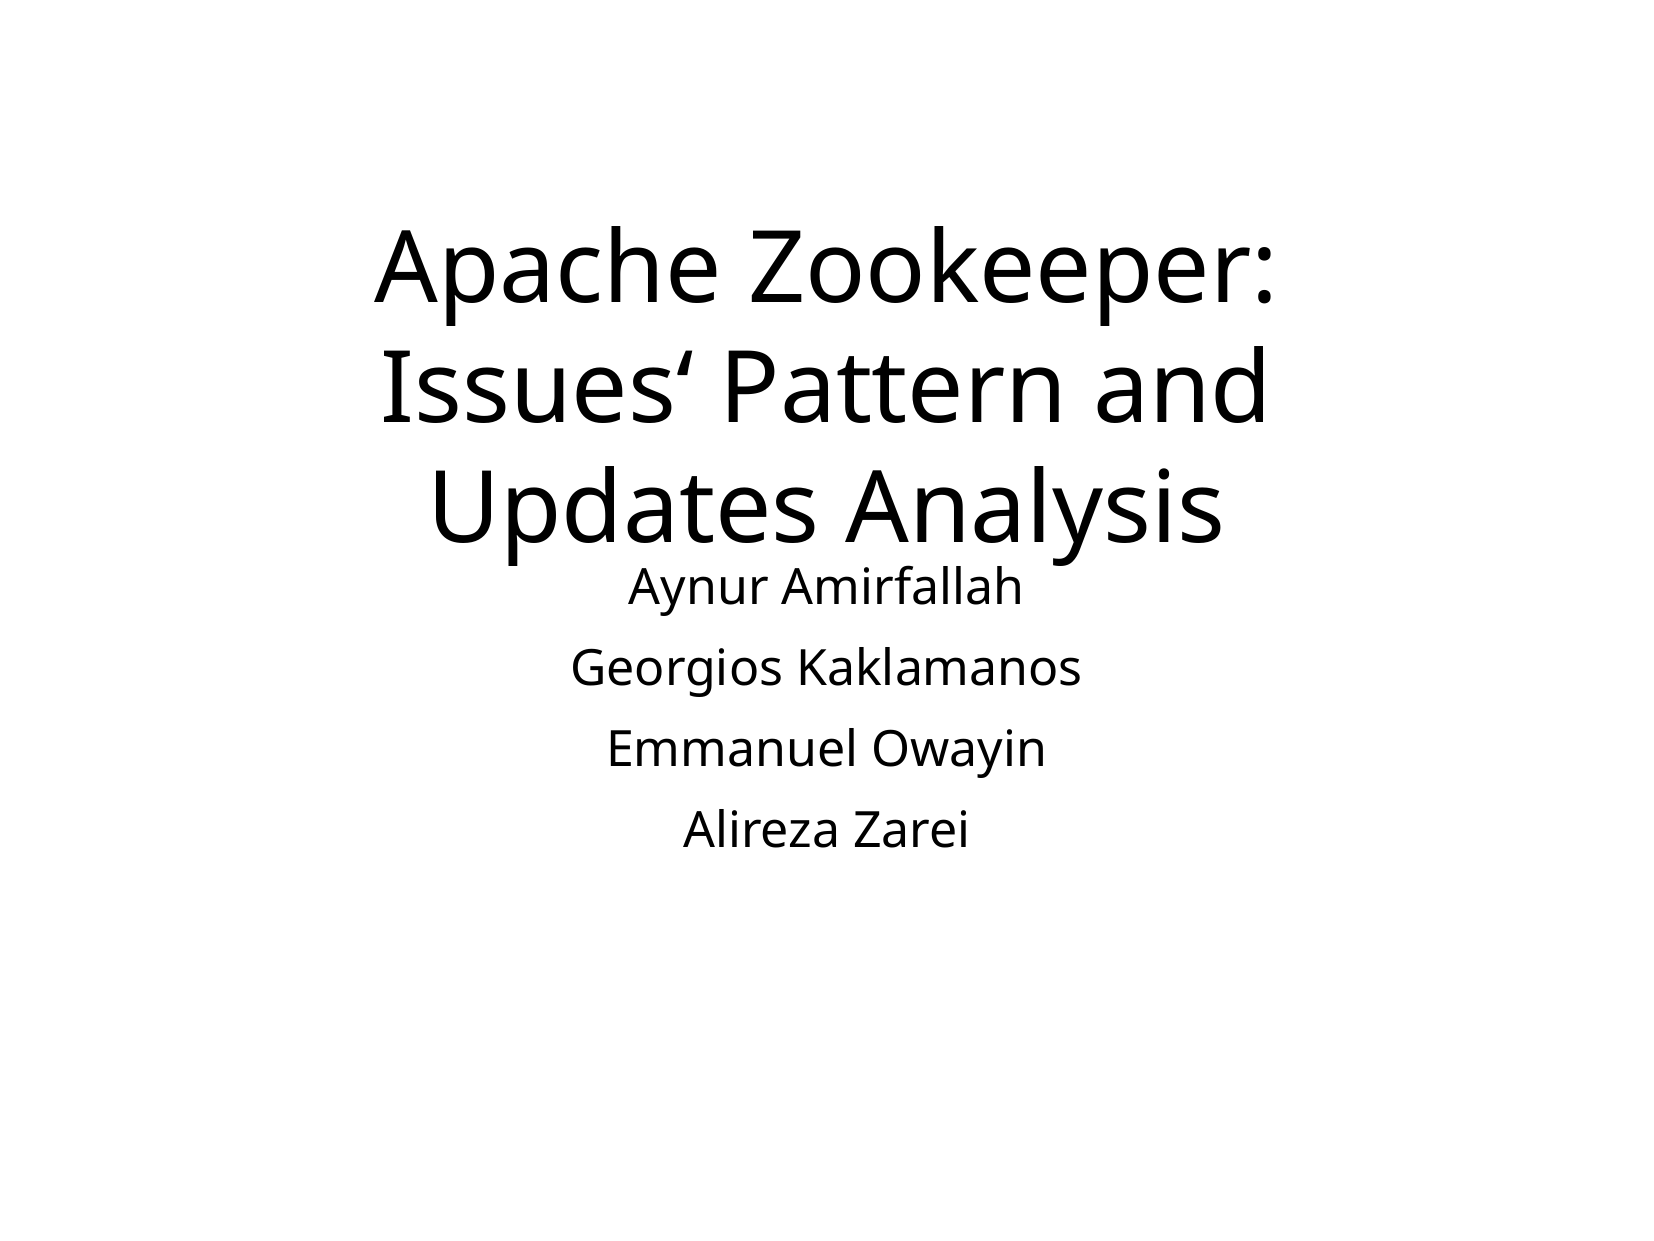

# Apache Zookeeper: Issues‘ Pattern and Updates Analysis
Aynur Amirfallah
Georgios Kaklamanos
Emmanuel Owayin
Alireza Zarei